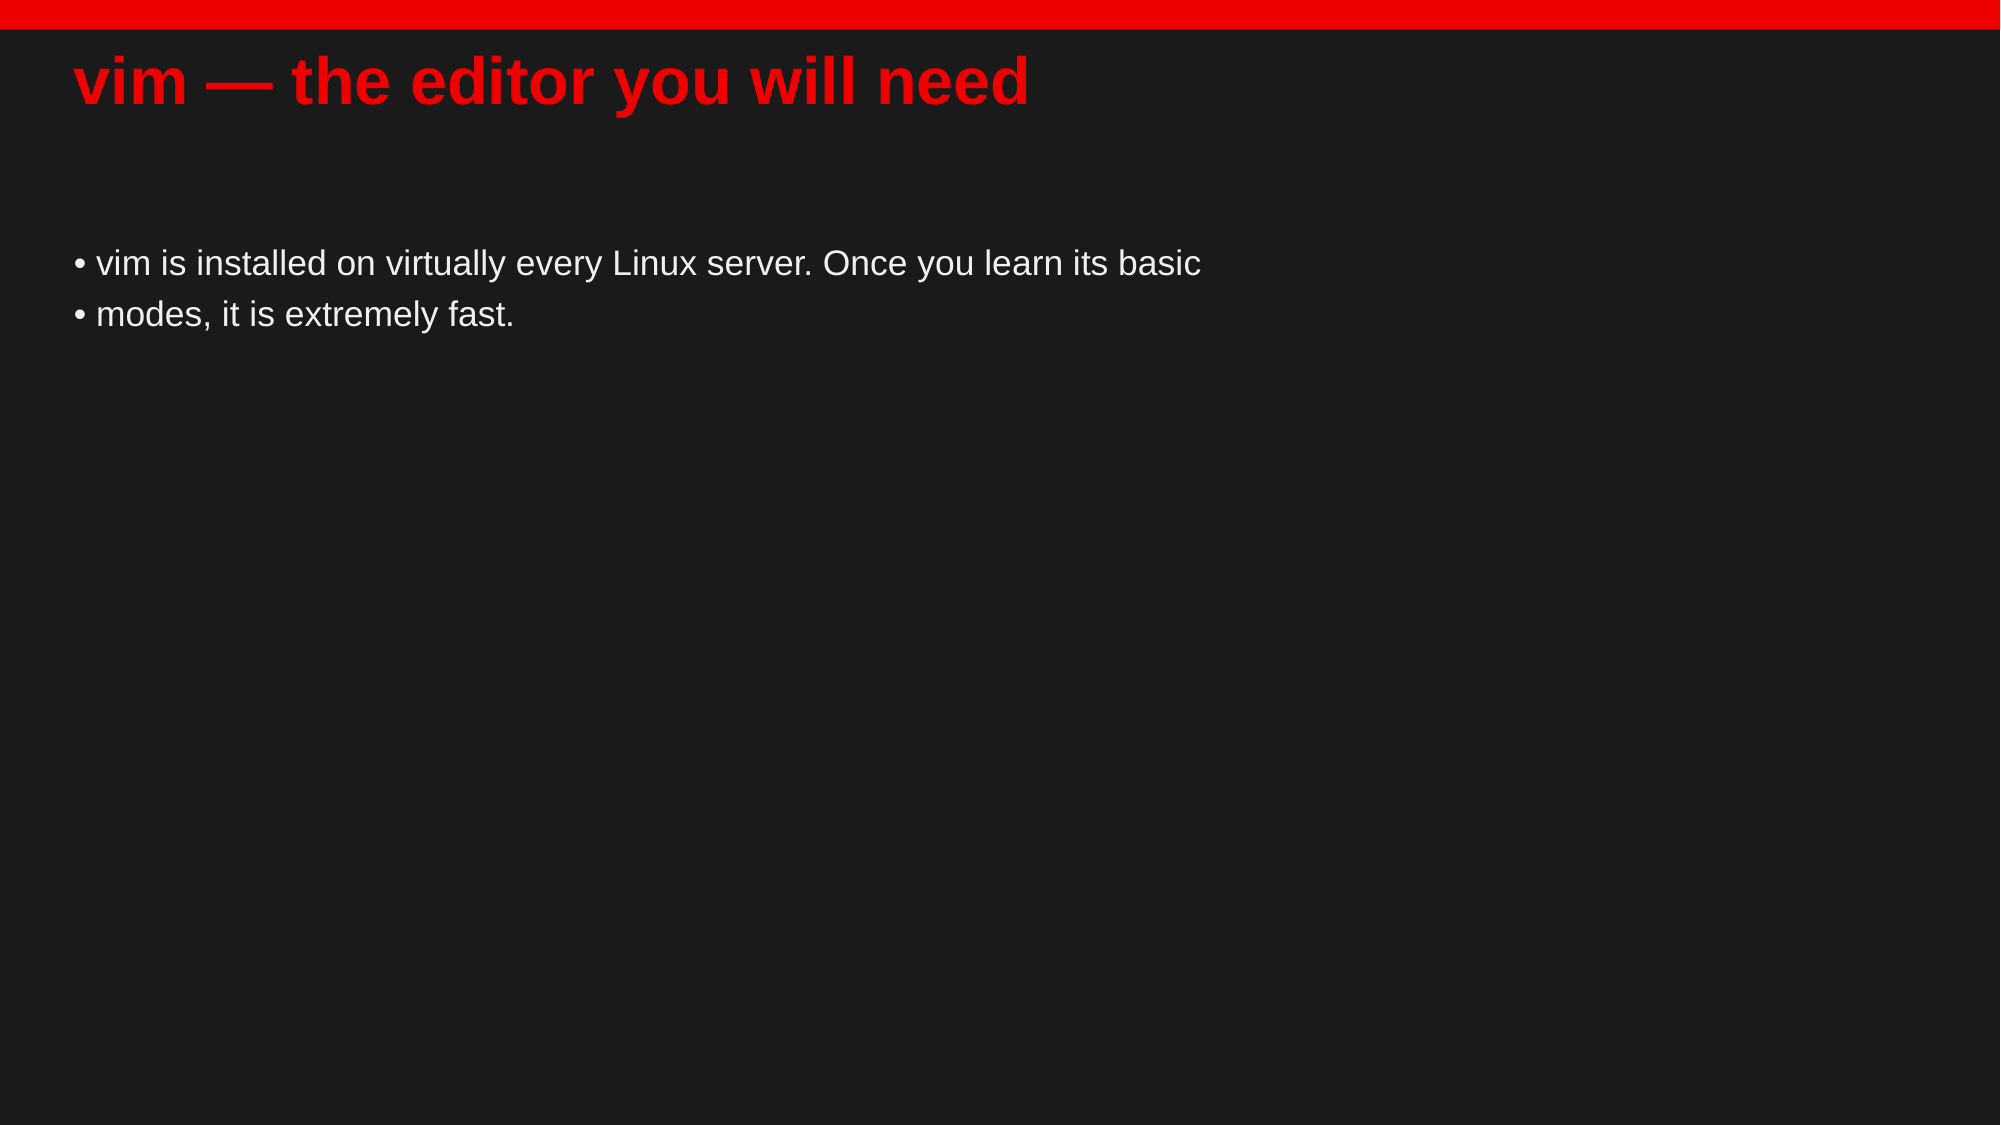

vim — the editor you will need
• vim is installed on virtually every Linux server. Once you learn its basic
• modes, it is extremely fast.